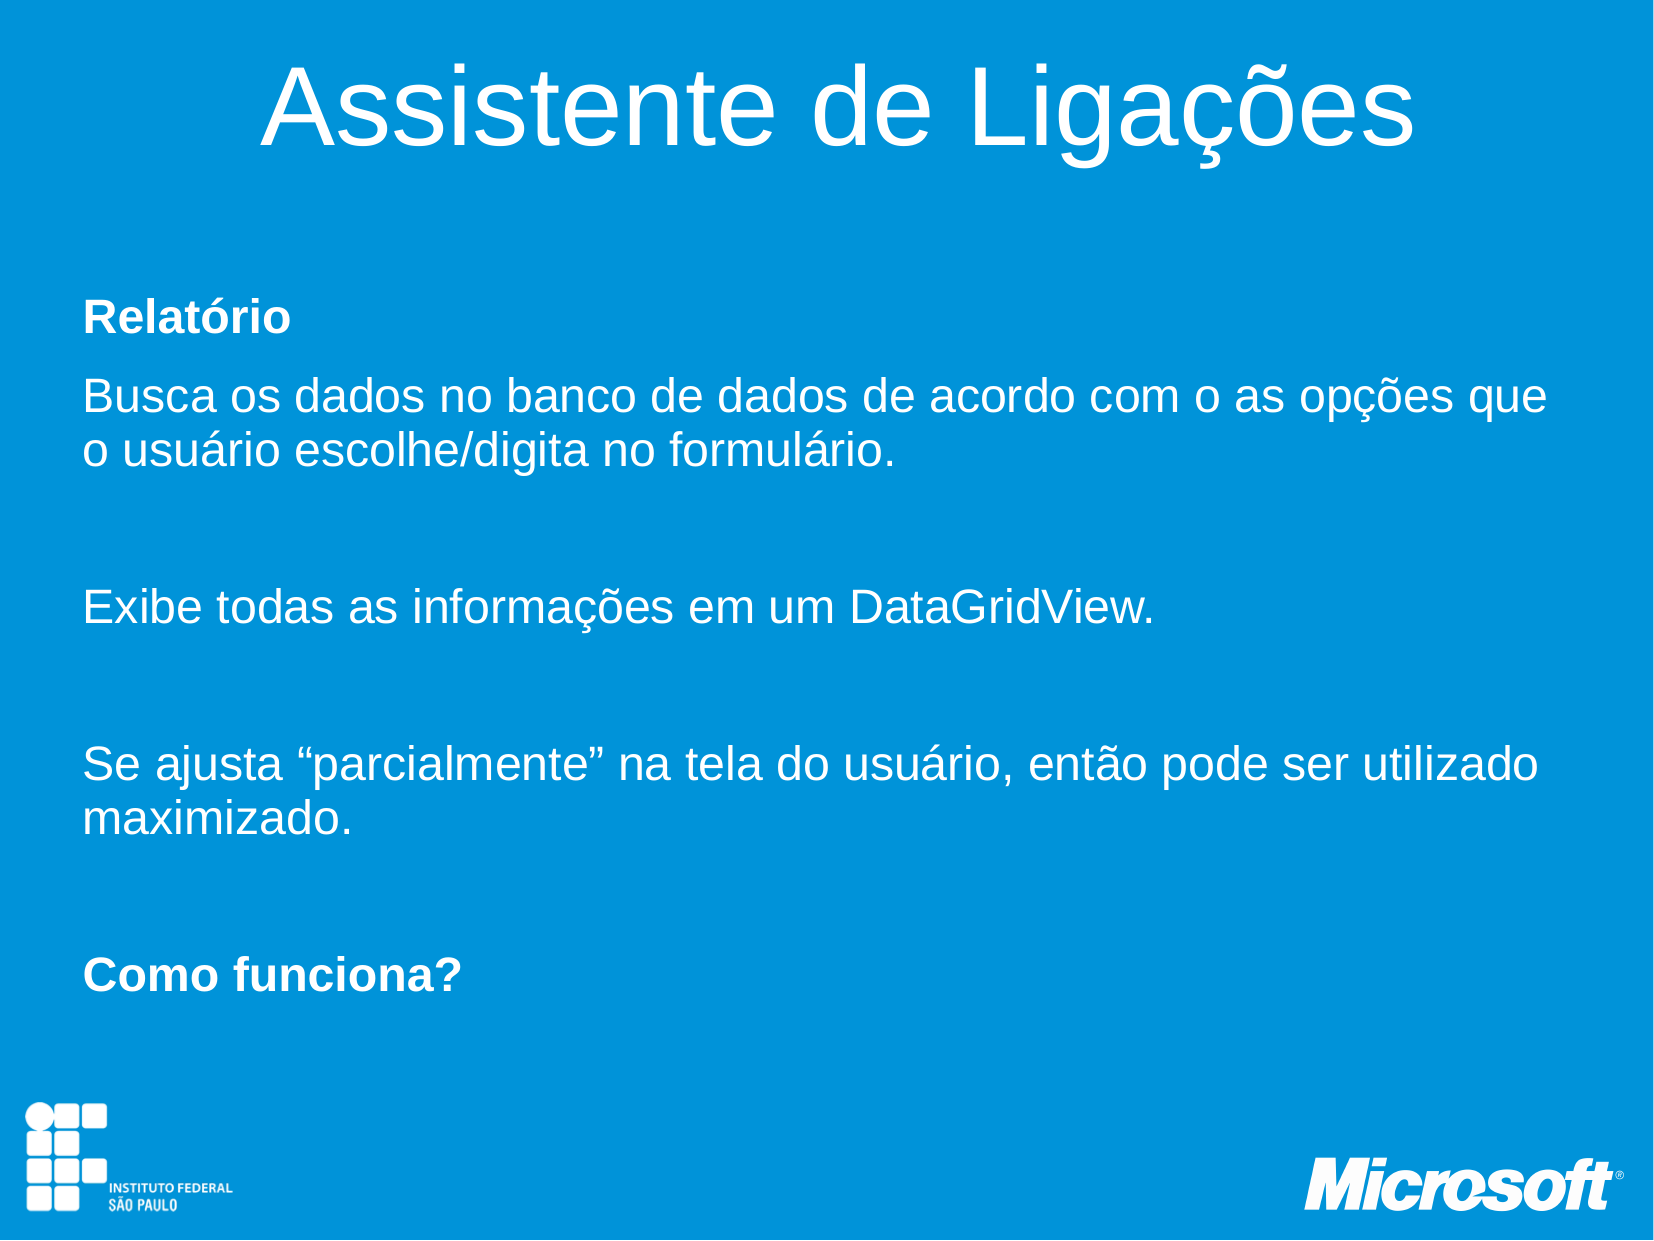

Assistente de Ligações
# Relatório
Busca os dados no banco de dados de acordo com o as opções que o usuário escolhe/digita no formulário.
Exibe todas as informações em um DataGridView.
Se ajusta “parcialmente” na tela do usuário, então pode ser utilizado maximizado.
Como funciona?